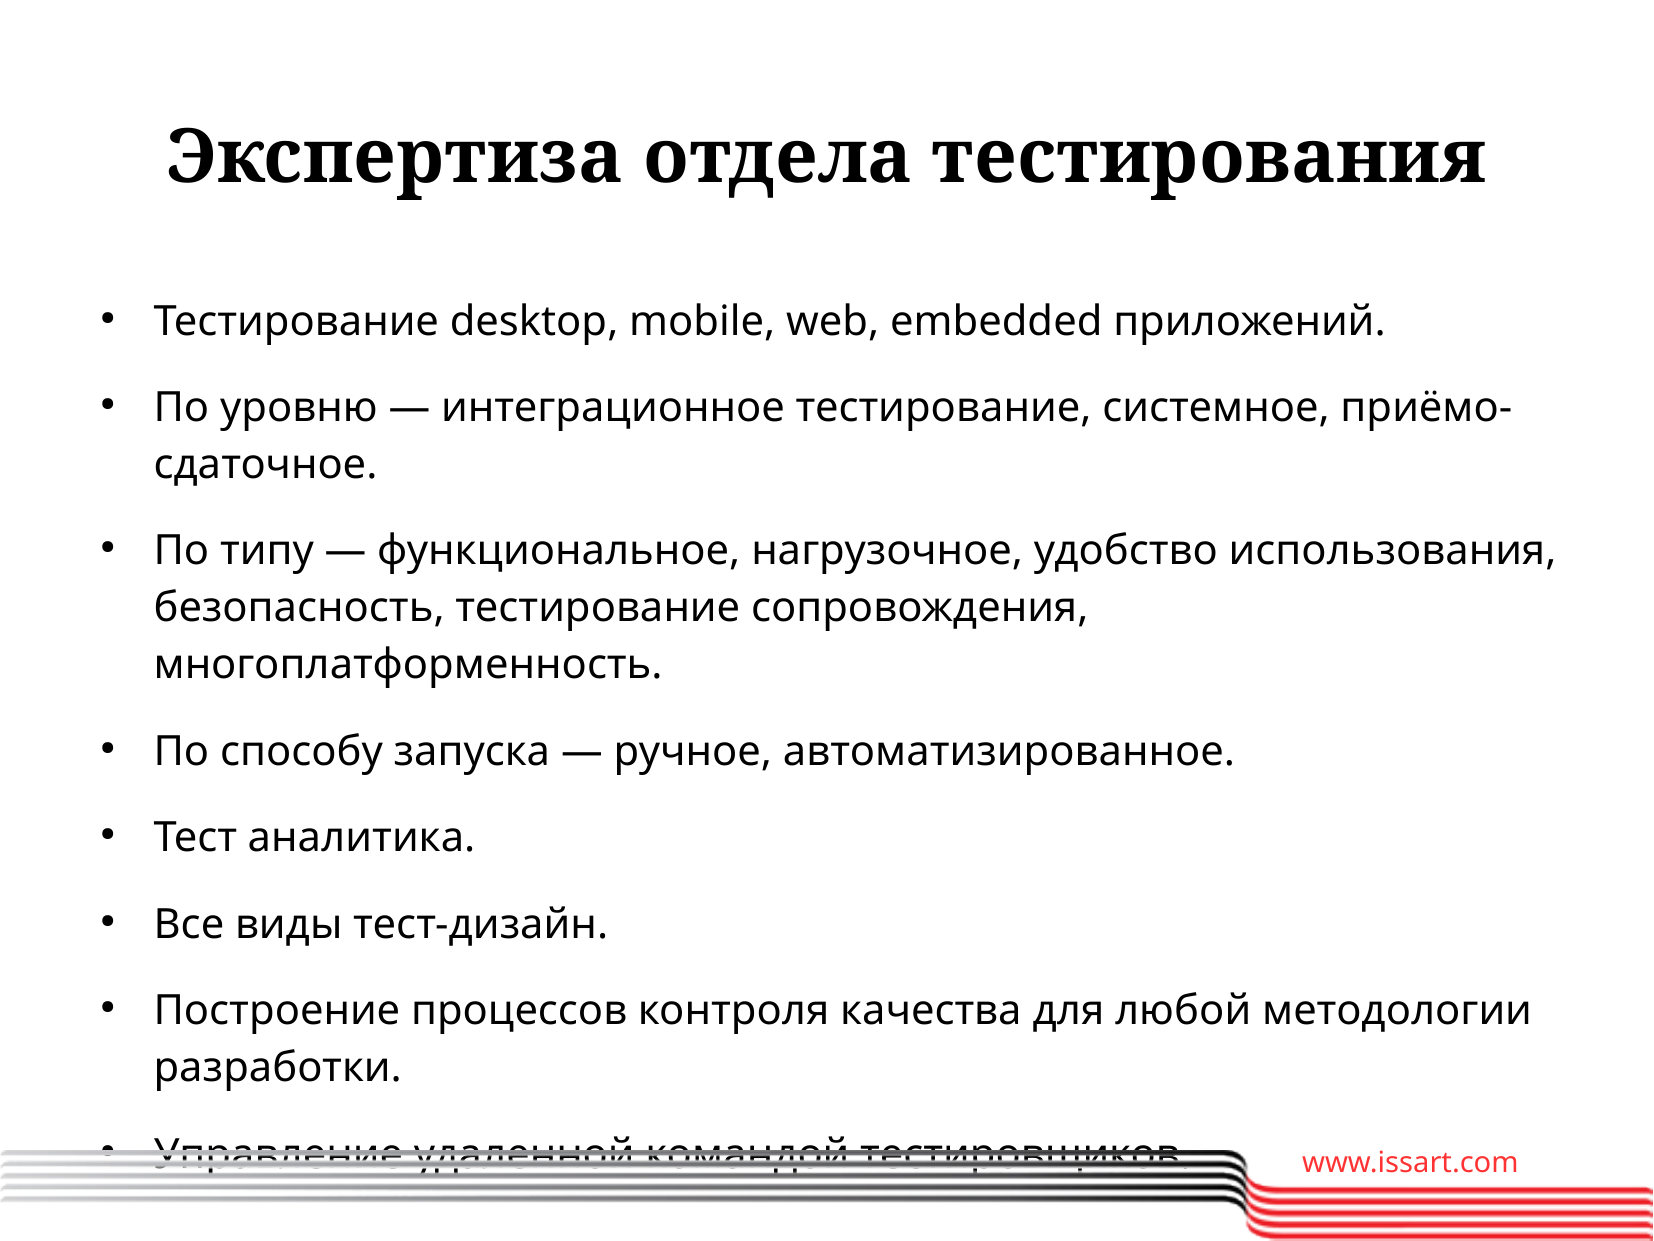

# Экспертиза отдела тестирования
Тестирование desktop, mobile, web, embedded приложений.
По уровню — интеграционное тестирование, системное, приёмо-сдаточное.
По типу — функциональное, нагрузочное, удобство использования, безопасность, тестирование сопровождения, многоплатформенность.
По способу запуска — ручное, автоматизированное.
Тест аналитика.
Все виды тест-дизайн.
Построение процессов контроля качества для любой методологии разработки.
Управление удаленной командой тестировщиков.
www.issart.com